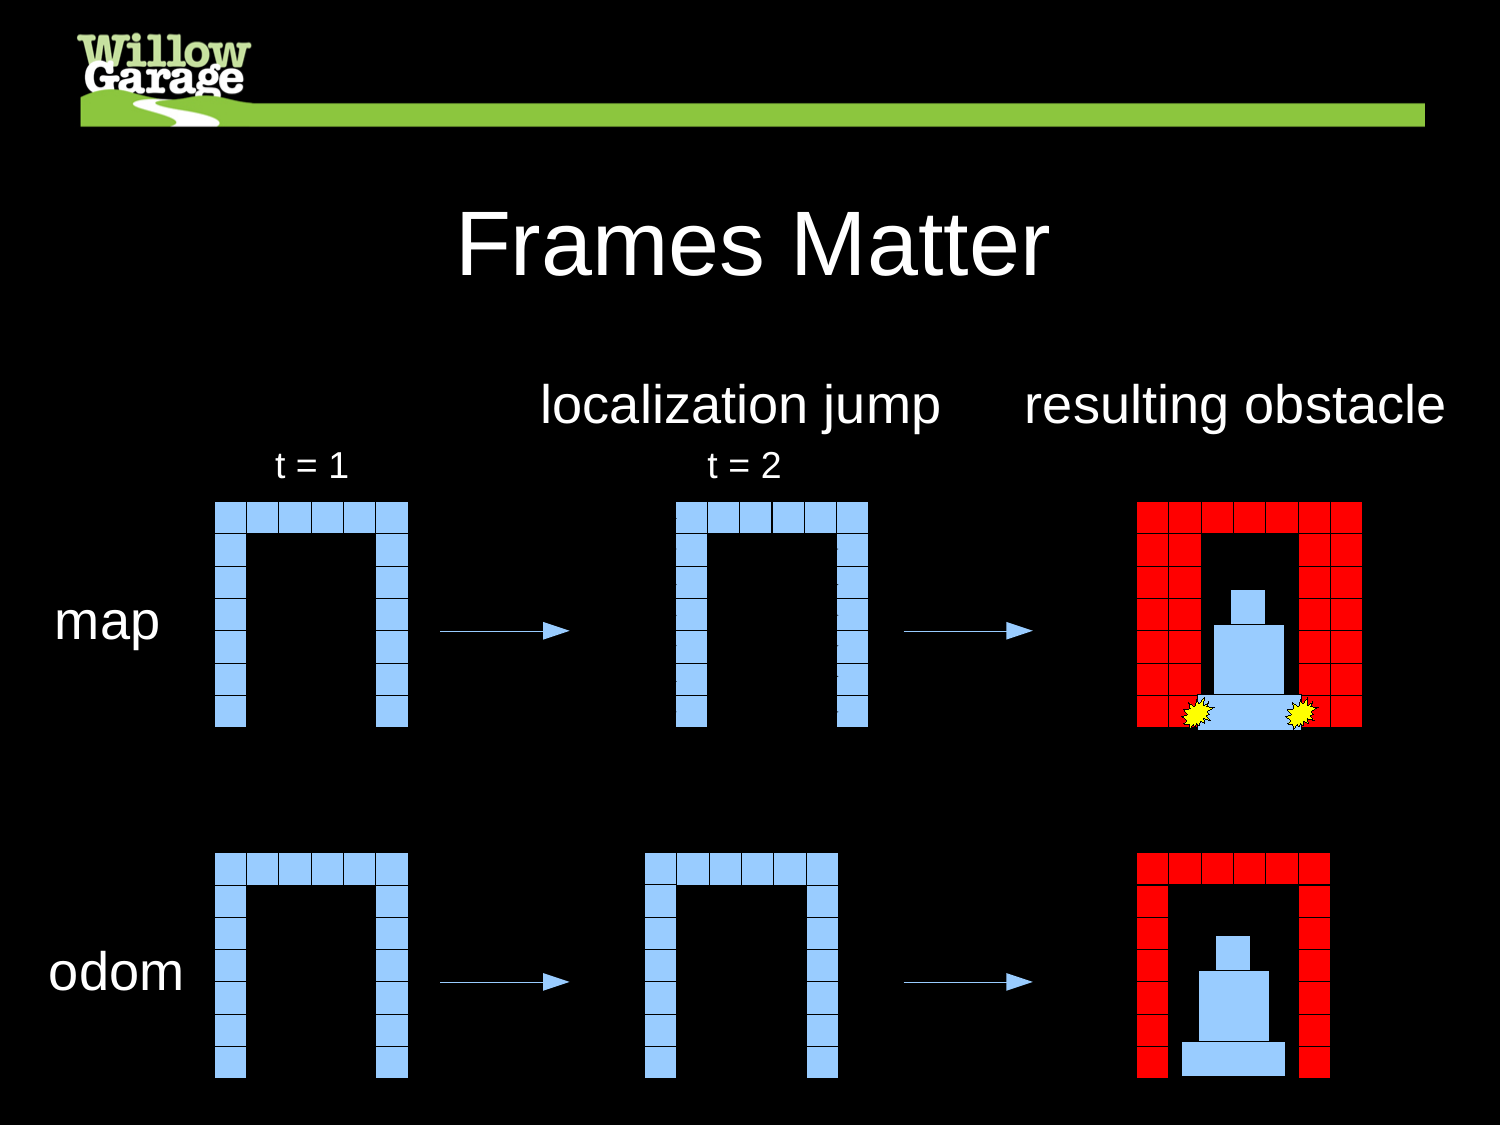

# Frames Matter
localization jump
resulting obstacle
t = 1
t = 2
map
odom
12